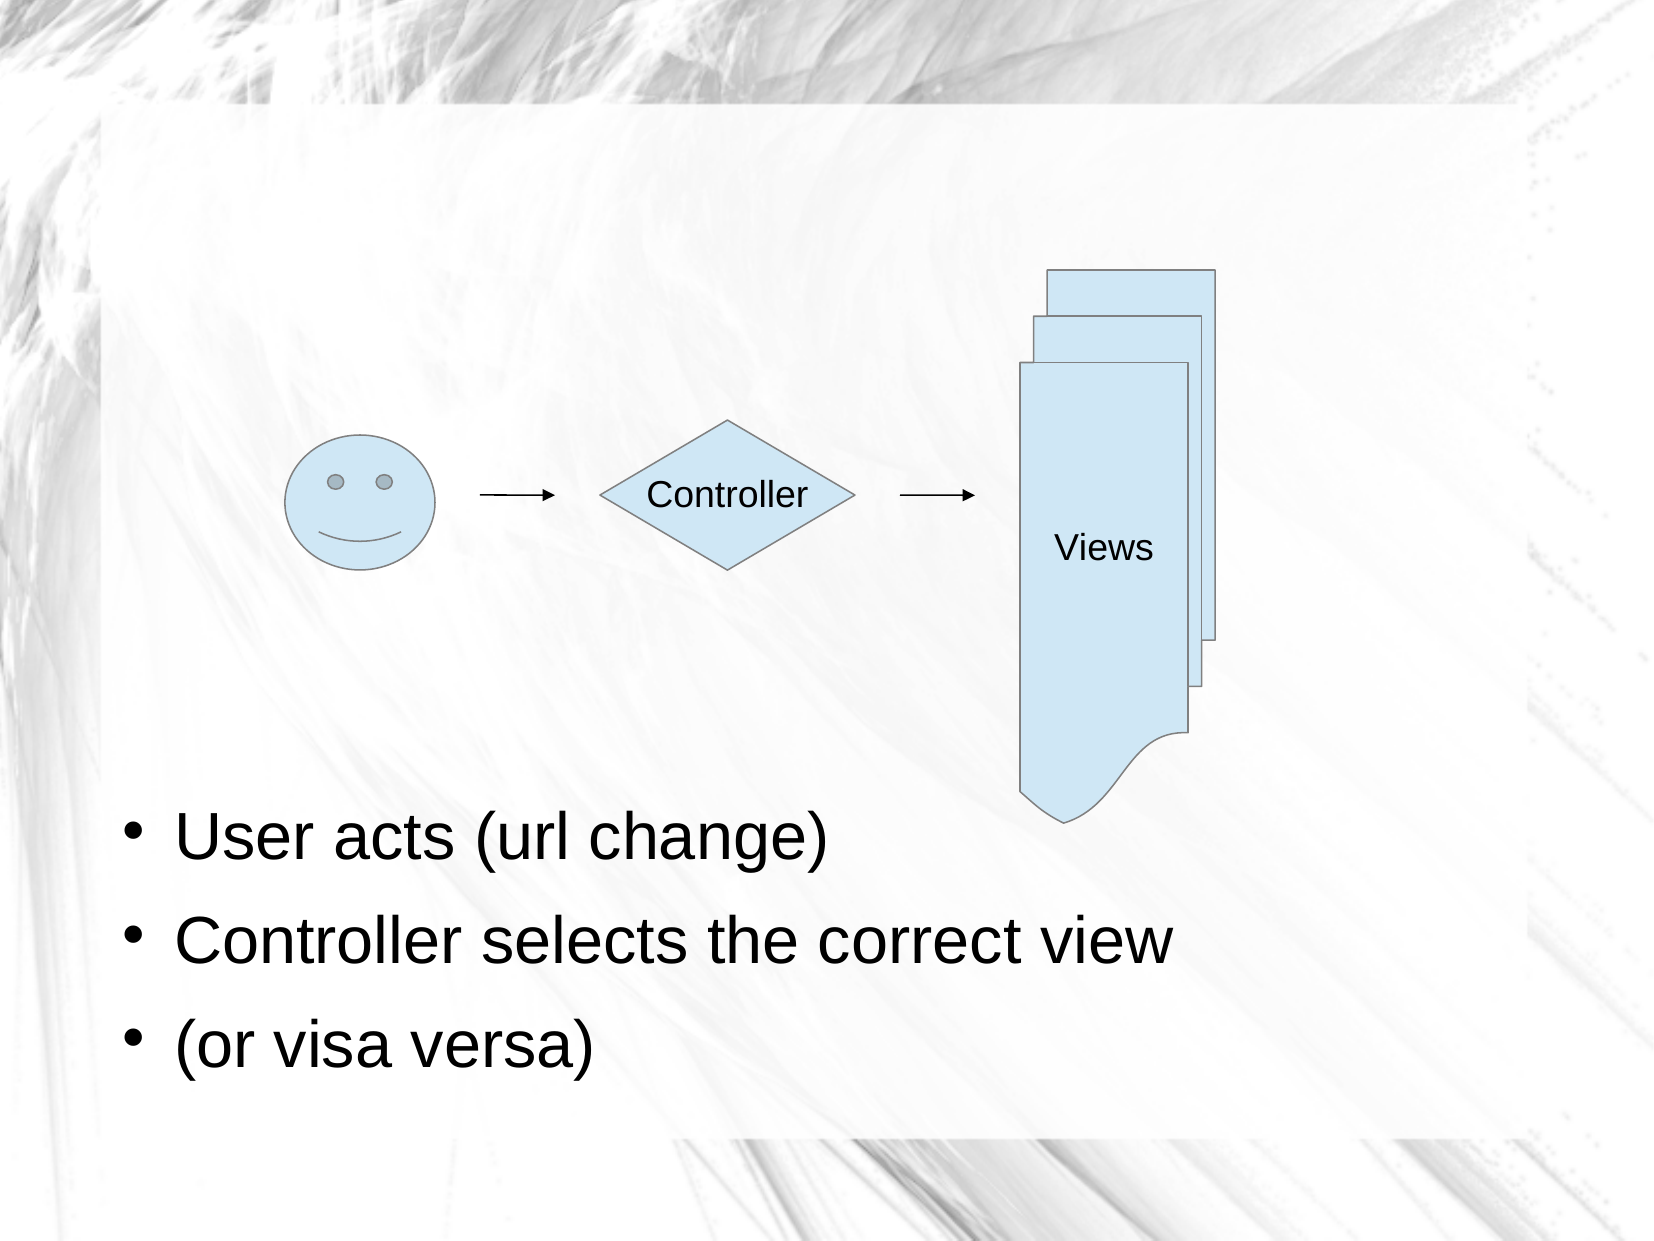

Views
Controller
# User acts (url change)
Controller selects the correct view
(or visa versa)